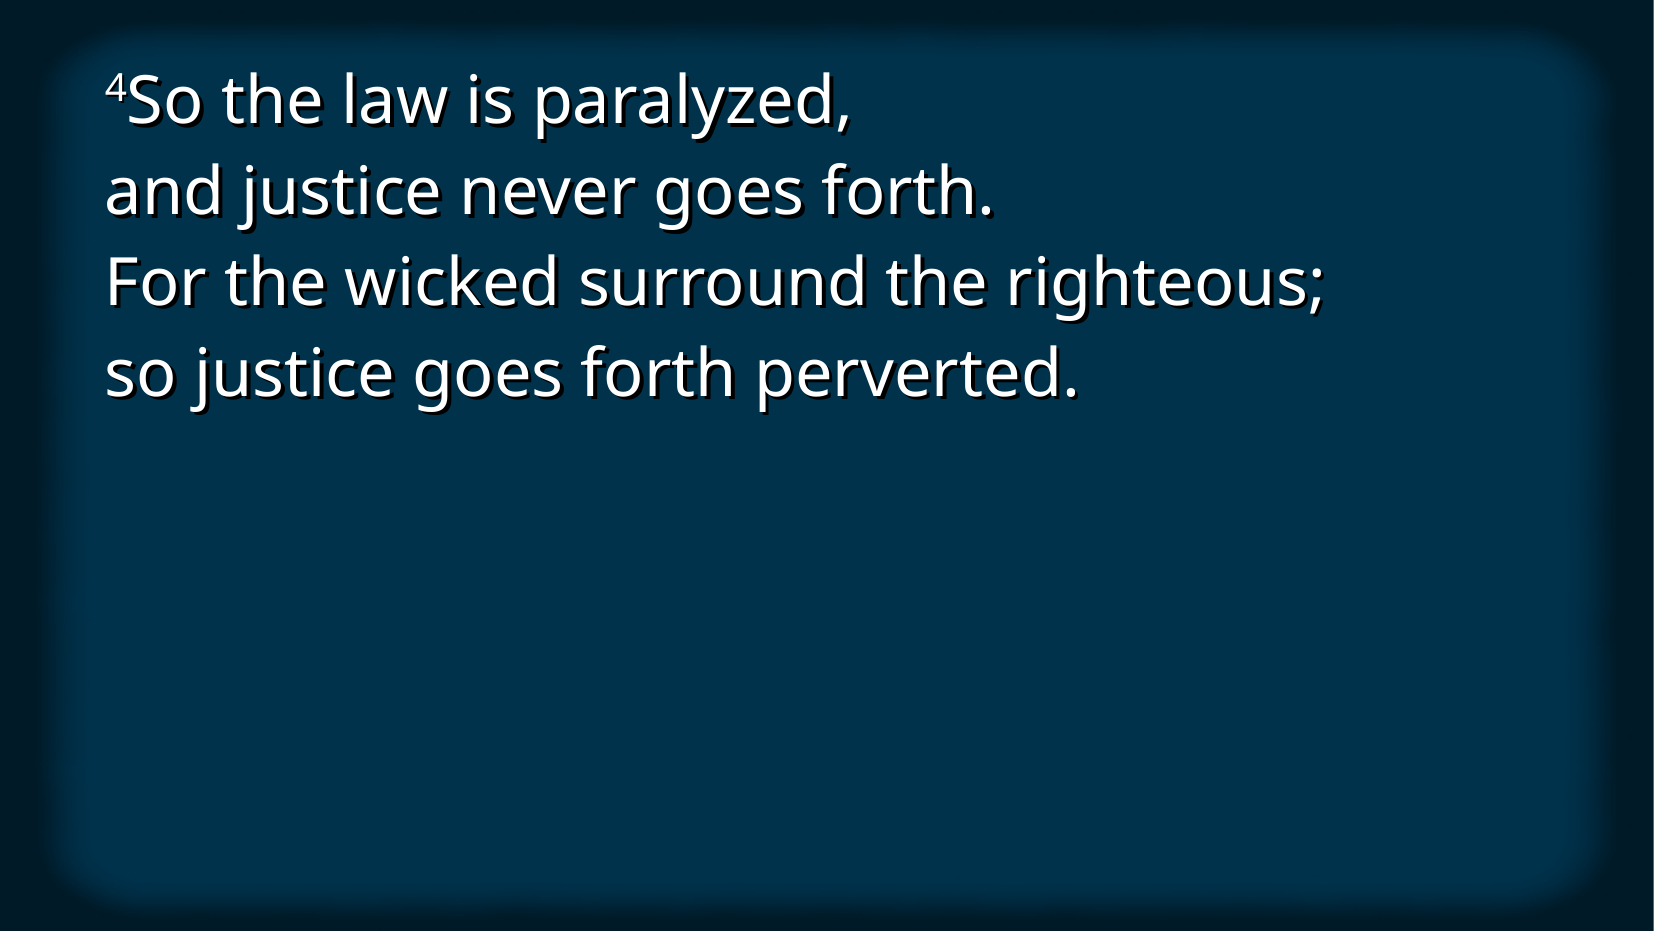

4So the law is paralyzed,
and justice never goes forth.
For the wicked surround the righteous;
so justice goes forth perverted.